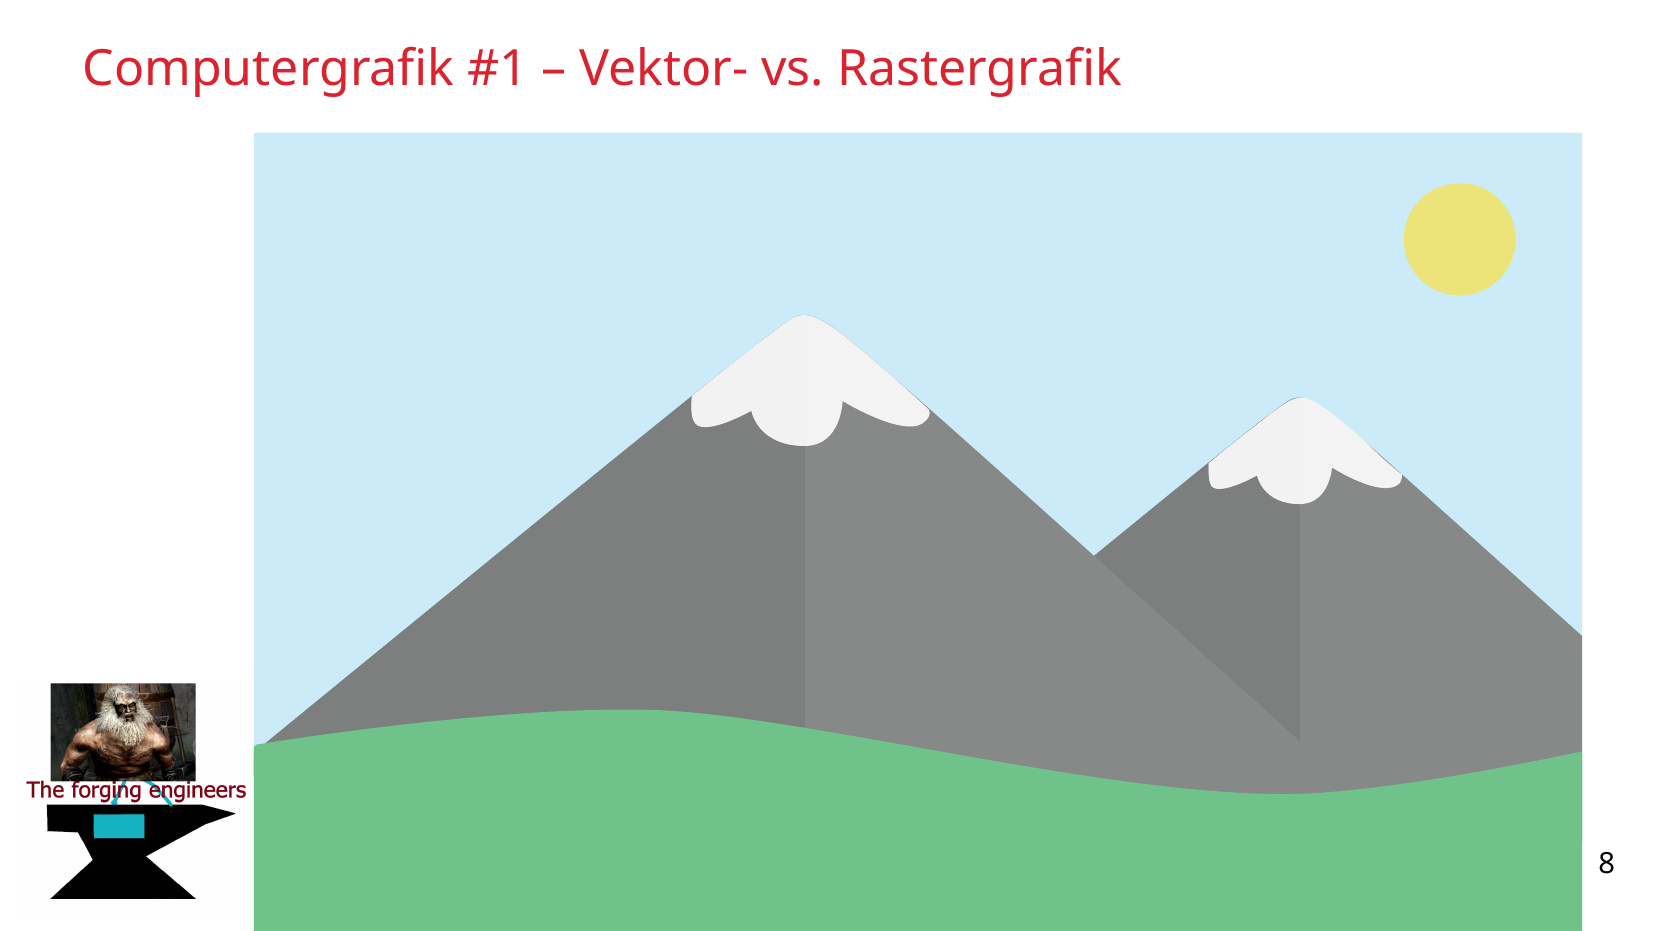

# Computergrafik #1 – Vektor- vs. Rastergrafik